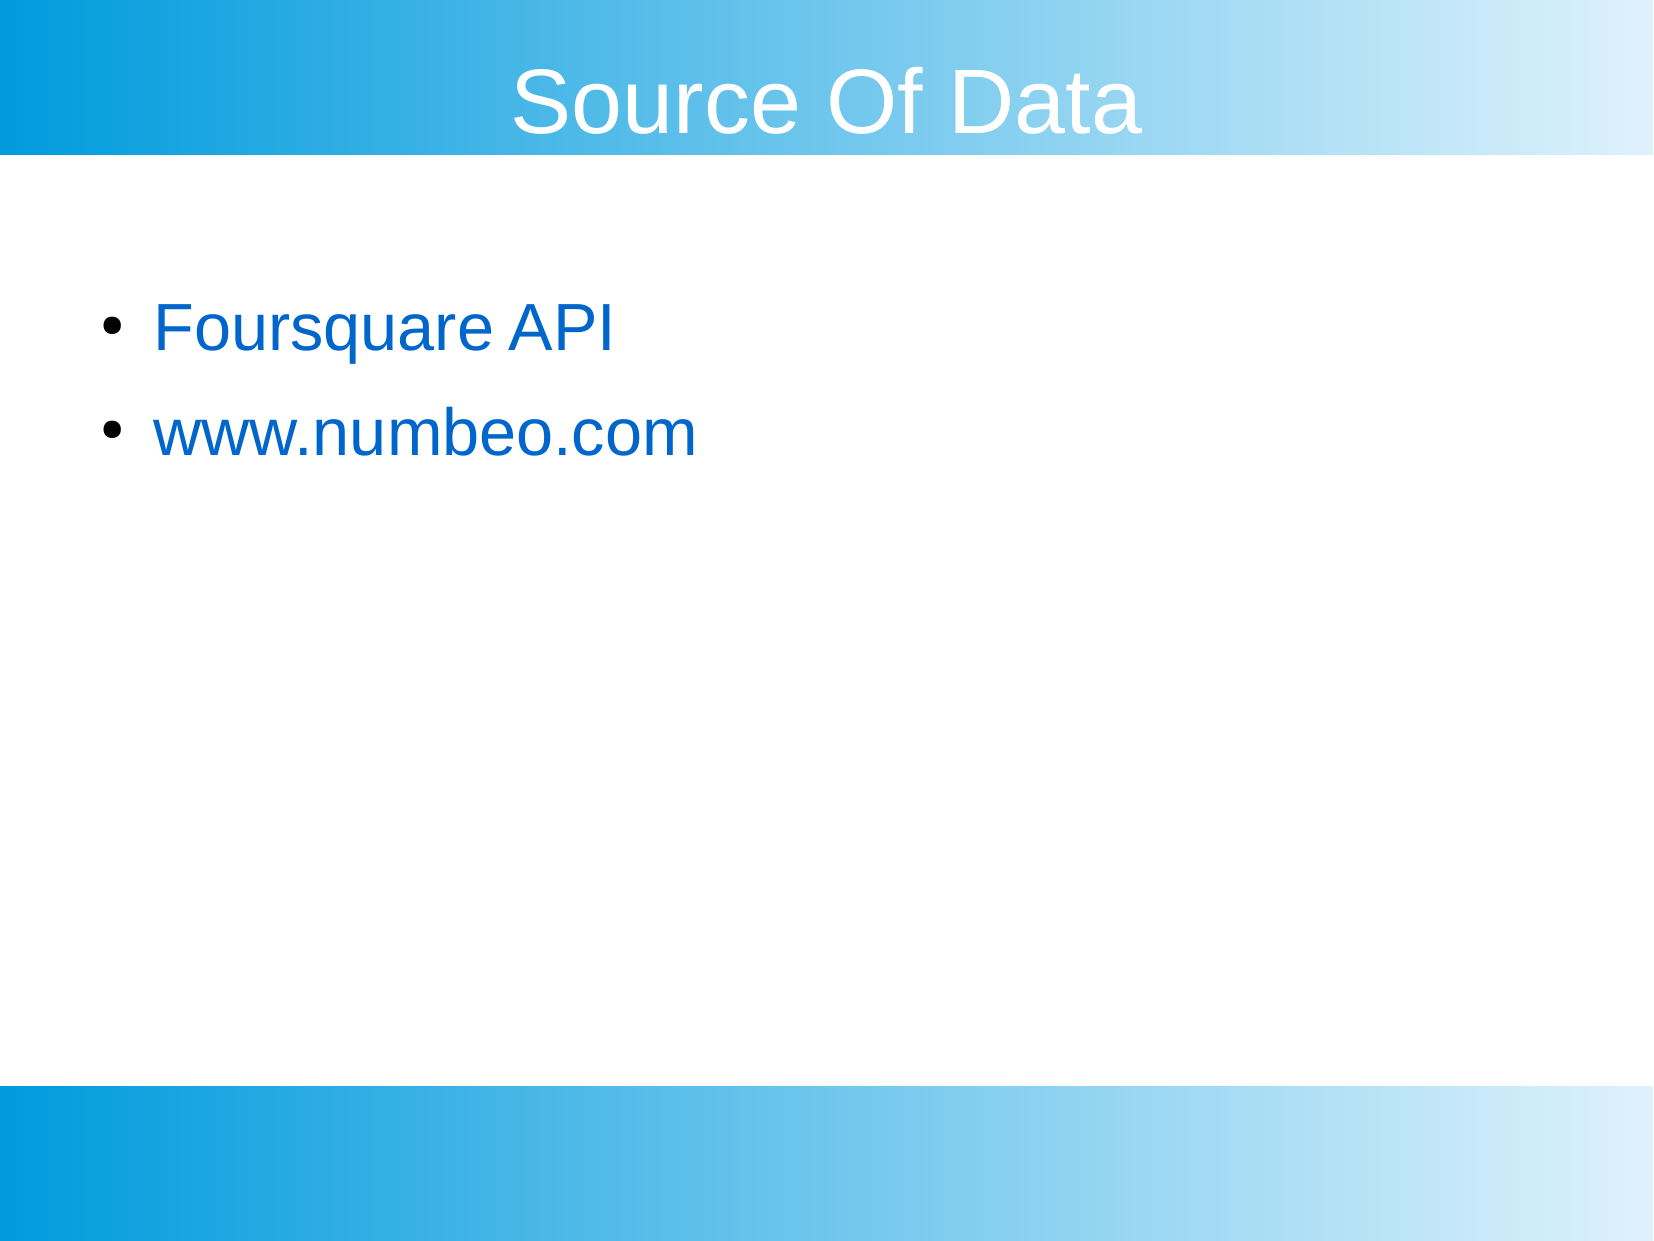

# Source Of Data
Foursquare API
www.numbeo.com